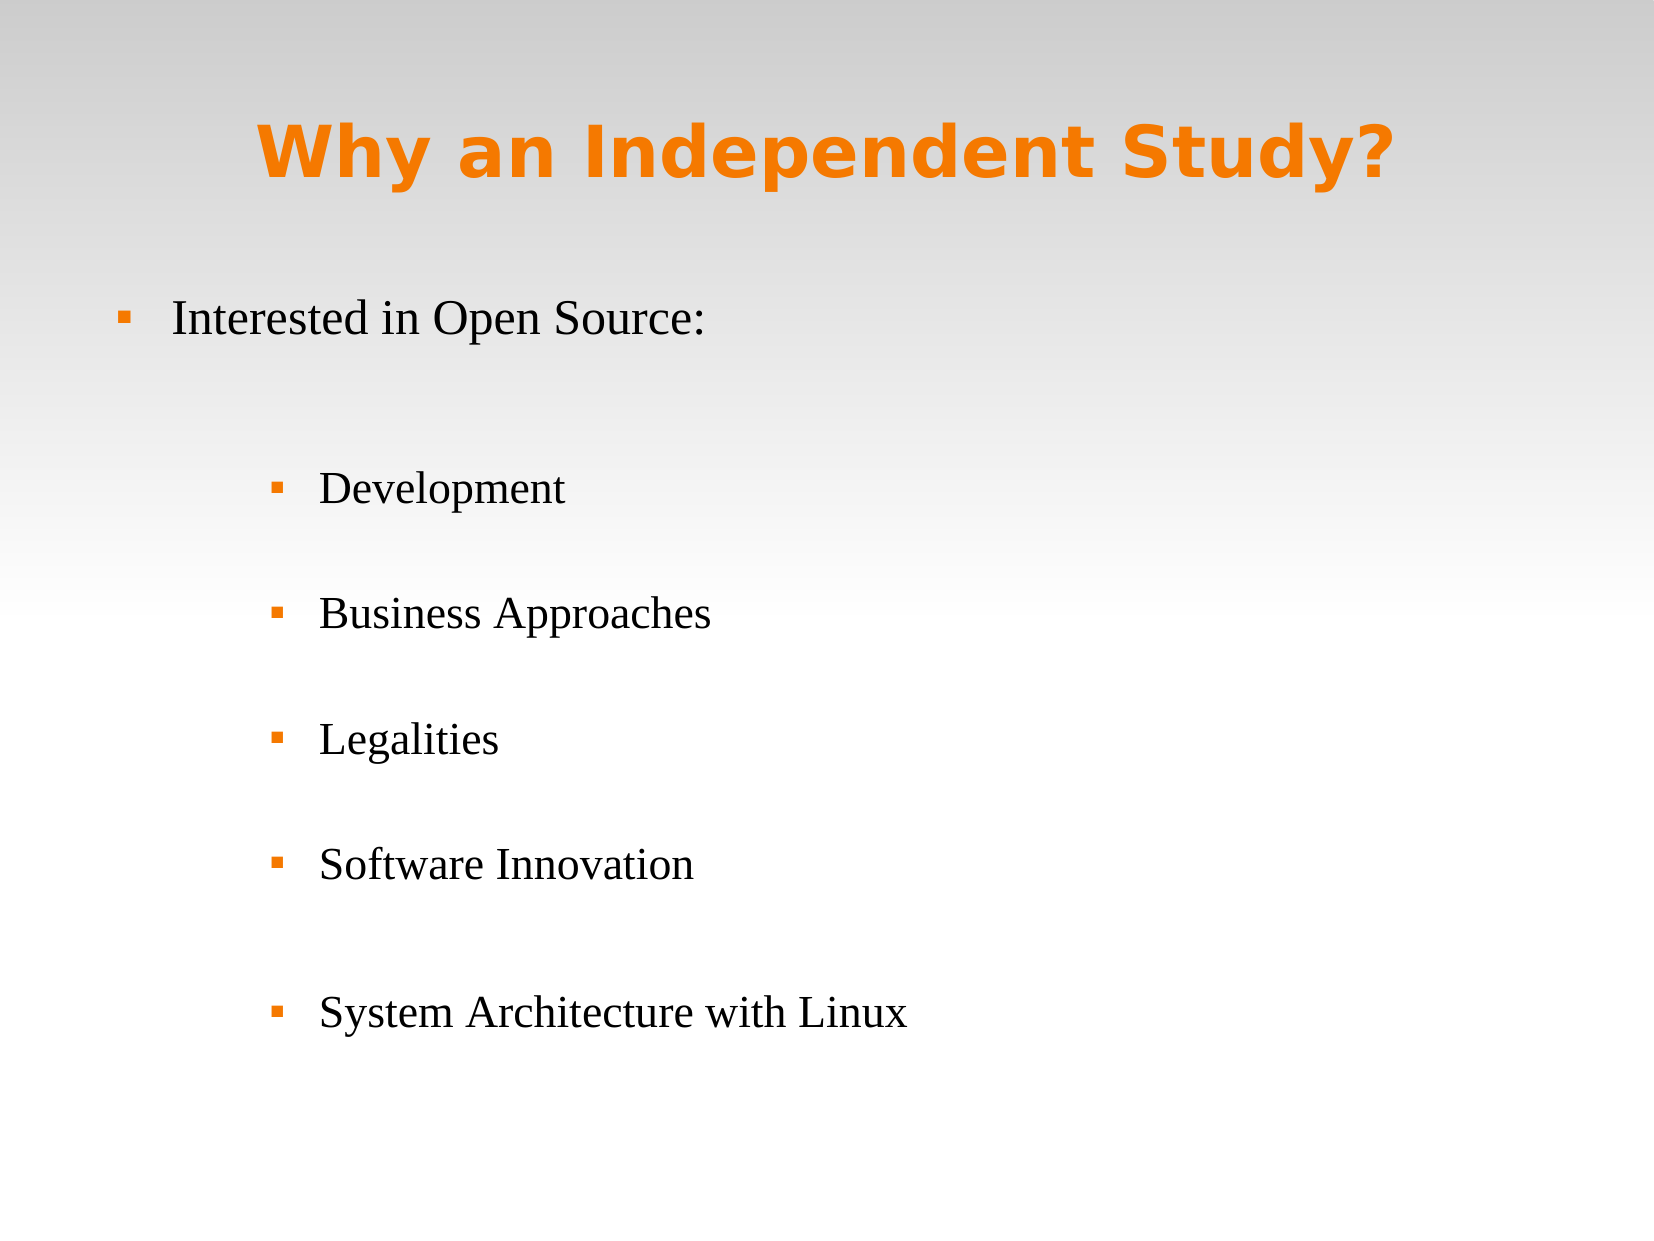

# Why an Independent Study?
Interested in Open Source:
Development
Business Approaches
Legalities
Software Innovation
System Architecture with Linux